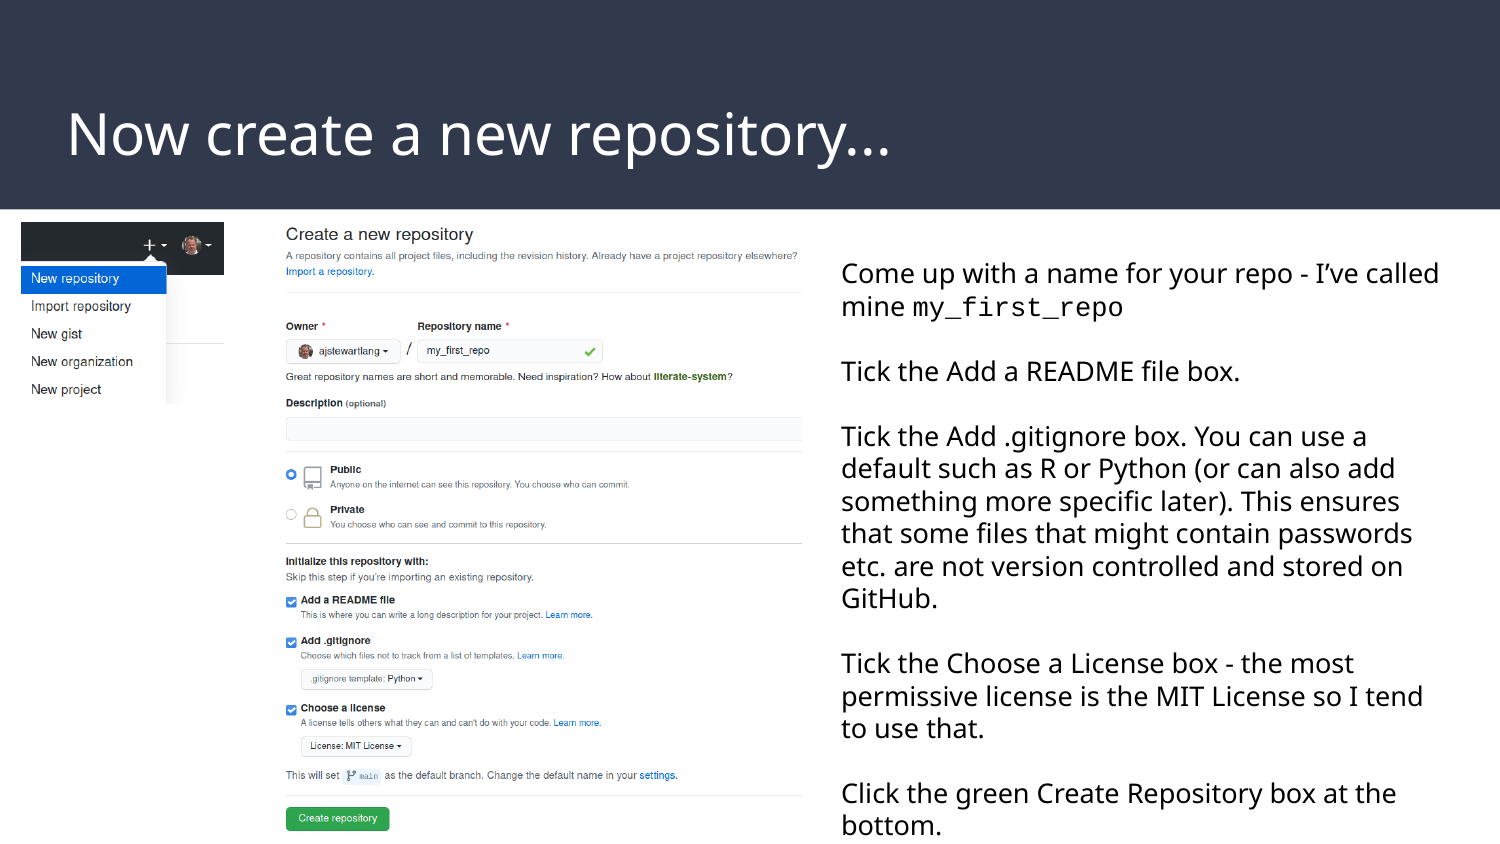

# Now create a new repository...
Come up with a name for your repo - I’ve called mine my_first_repo
Tick the Add a README file box.
Tick the Add .gitignore box. You can use a default such as R or Python (or can also add something more specific later). This ensures that some files that might contain passwords etc. are not version controlled and stored on GitHub.
Tick the Choose a License box - the most permissive license is the MIT License so I tend to use that.
Click the green Create Repository box at the bottom.